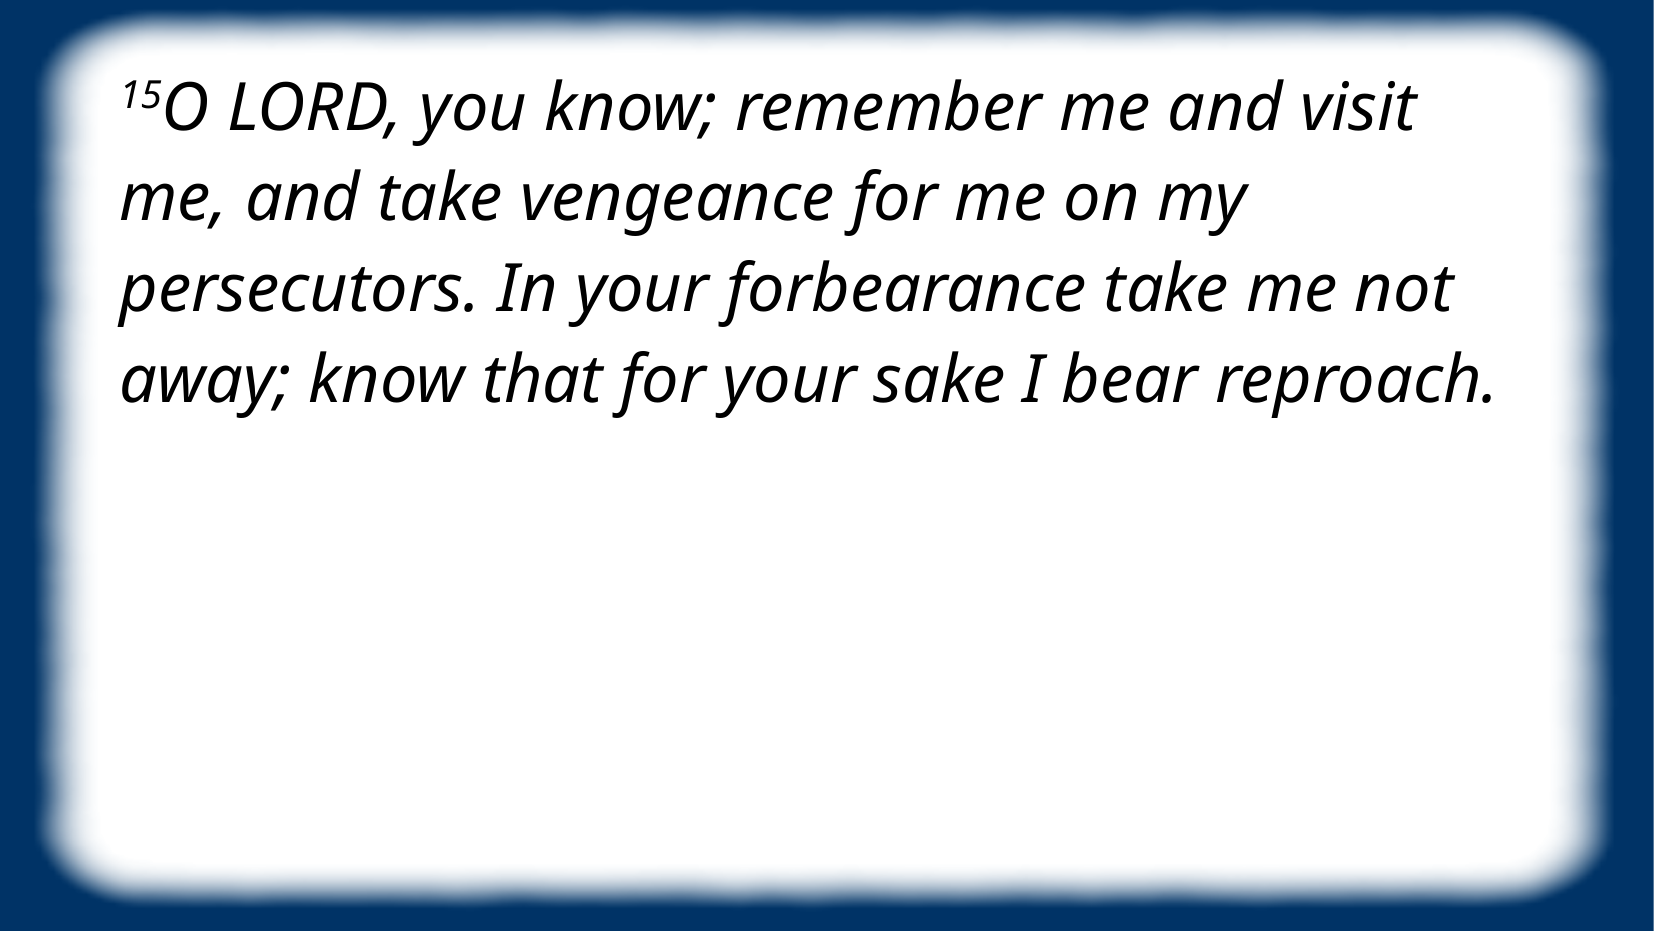

15O LORD, you know; remember me and visit me, and take vengeance for me on my persecutors. In your forbearance take me not away; know that for your sake I bear reproach.